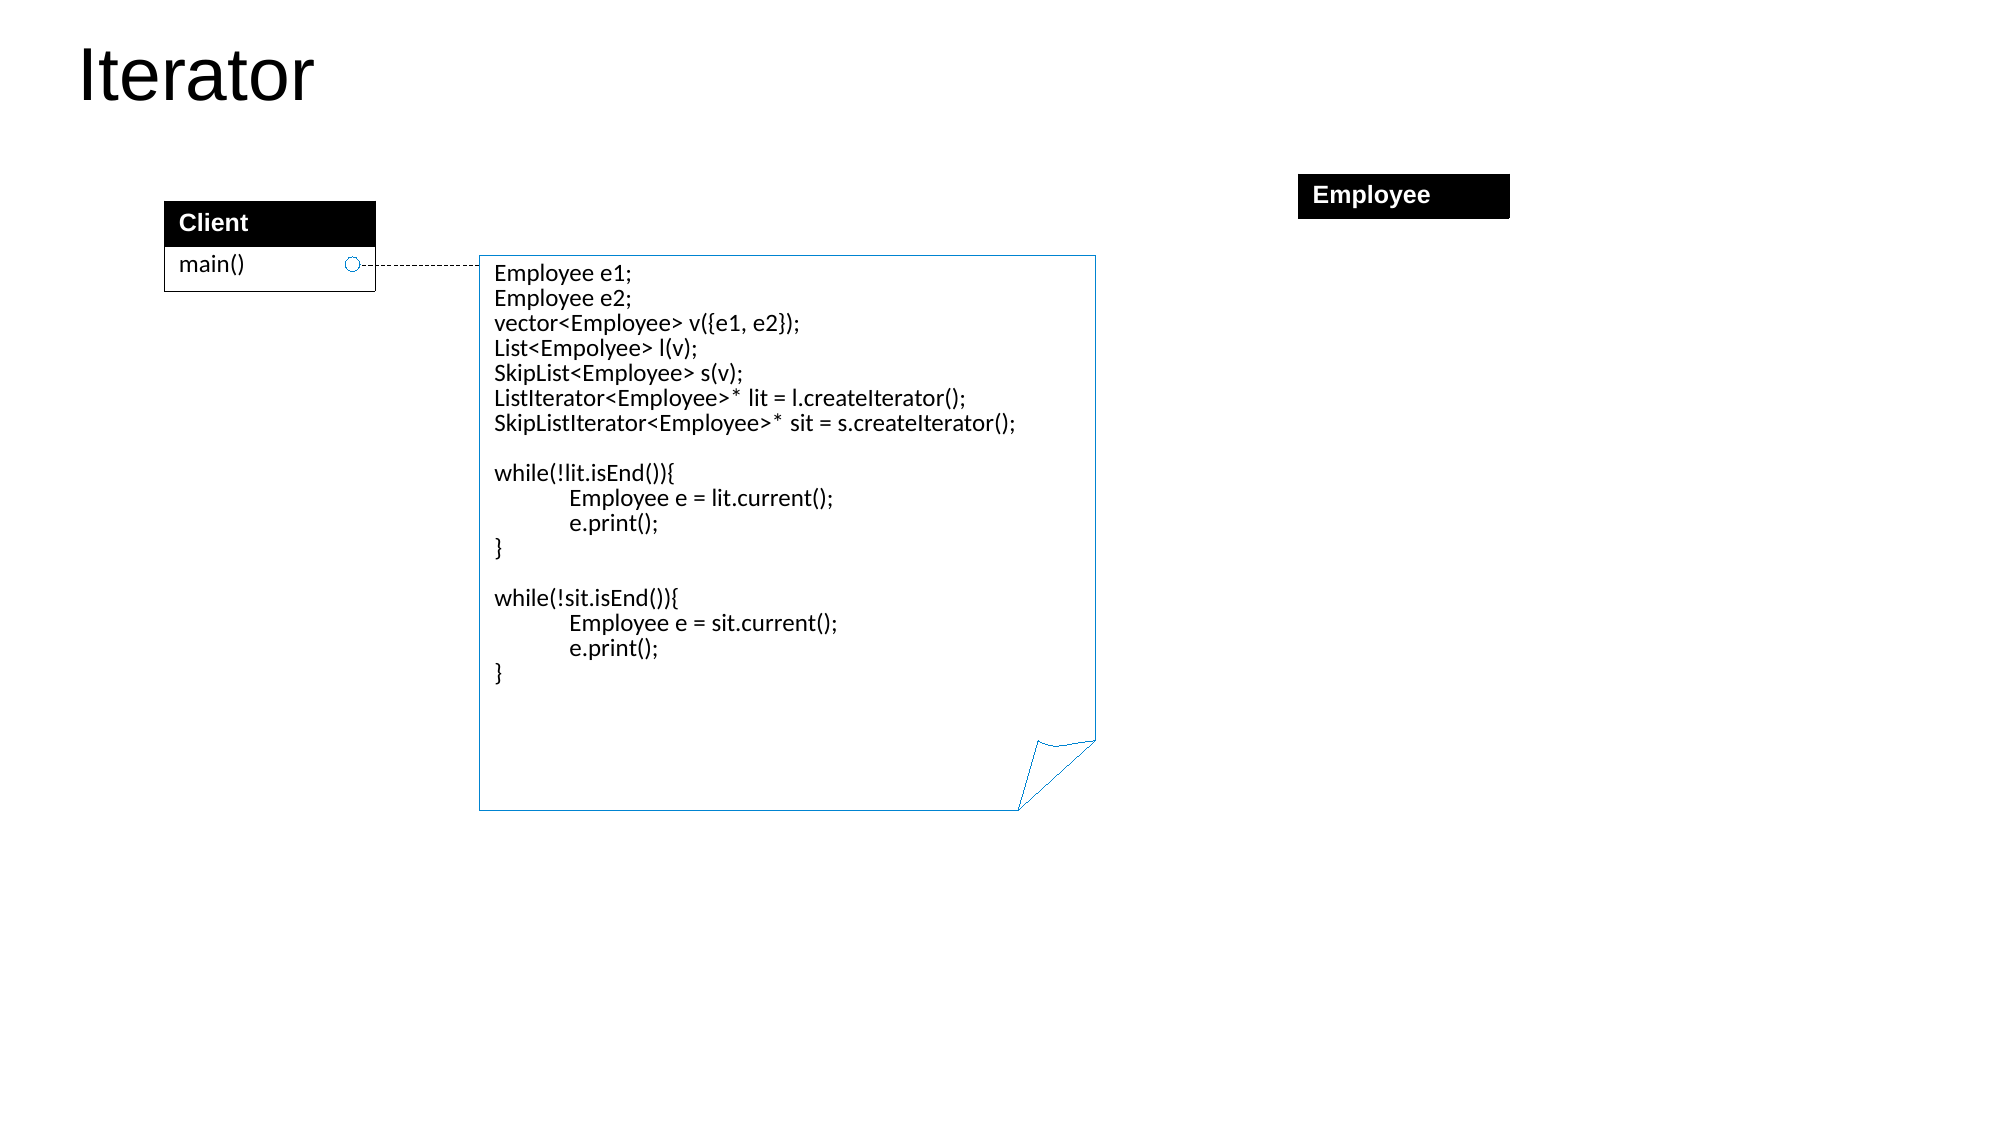

Iterator
| Employee |
| --- |
| Client |
| --- |
| main() |
Employee e1;
Employee e2;
vector<Employee> v({e1, e2});
List<Empolyee> l(v);
SkipList<Employee> s(v);
ListIterator<Employee>* lit = l.createIterator();
SkipListIterator<Employee>* sit = s.createIterator();
while(!lit.isEnd()){
	Employee e = lit.current();
	e.print();
}
while(!sit.isEnd()){
	Employee e = sit.current();
	e.print();
}